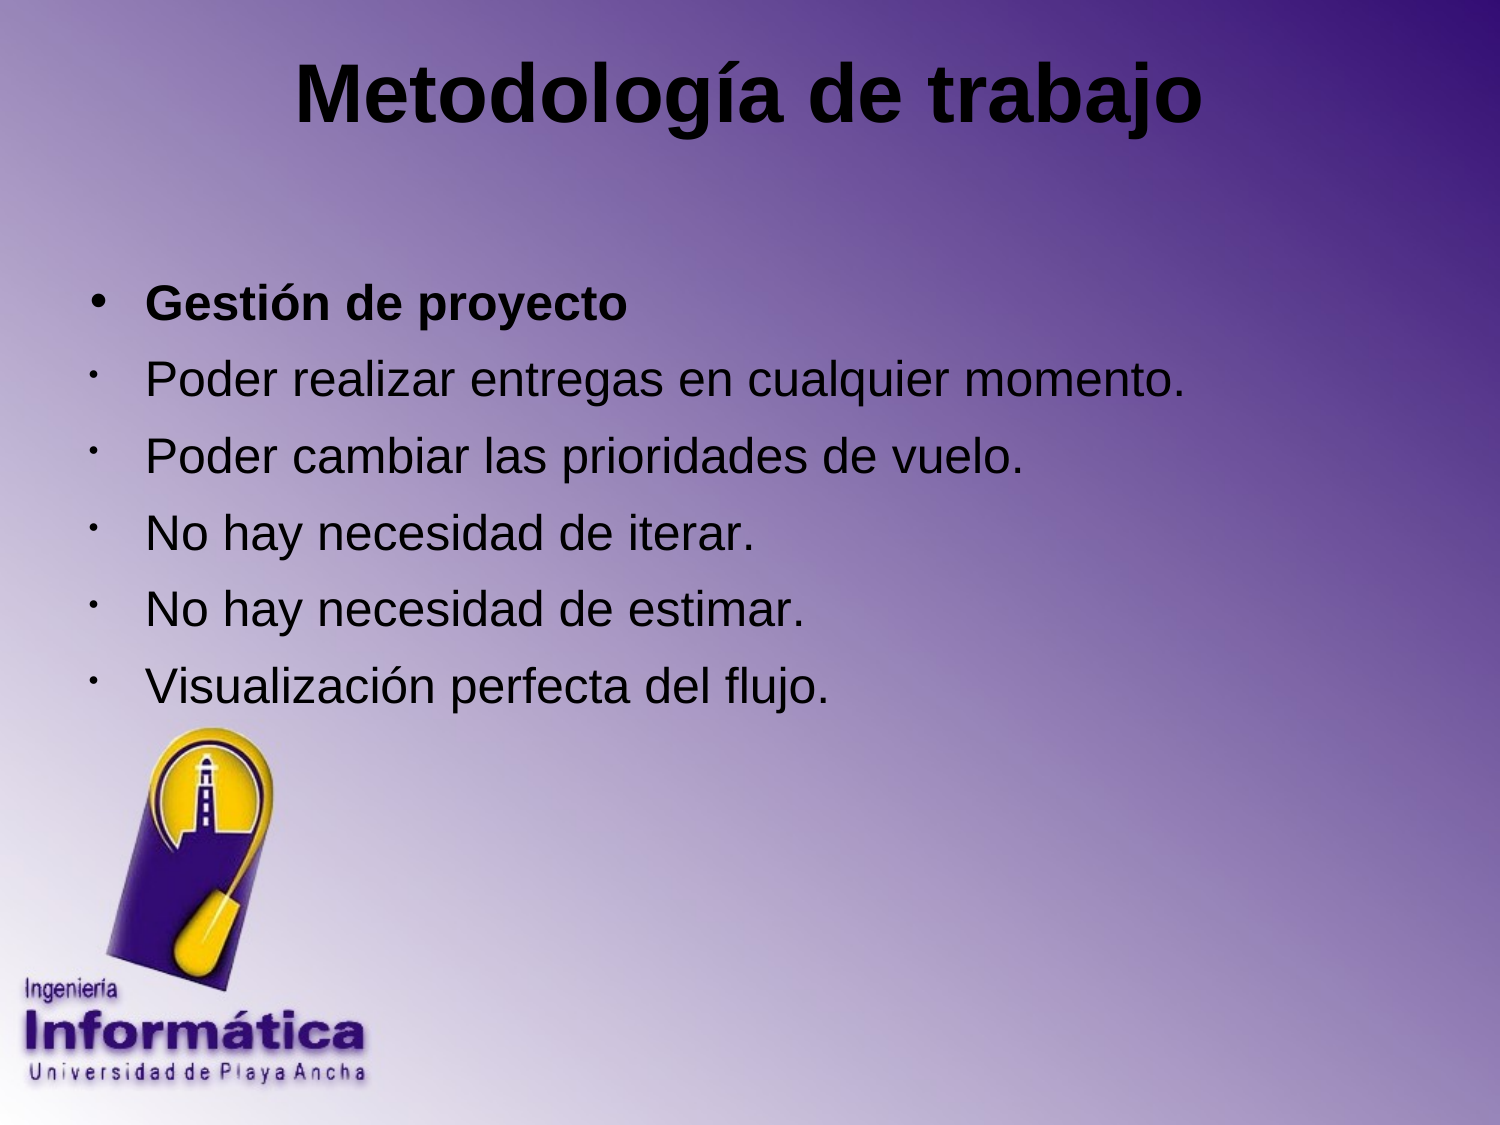

# Metodología de trabajo
Gestión de proyecto
Poder realizar entregas en cualquier momento.
Poder cambiar las prioridades de vuelo.
No hay necesidad de iterar.
No hay necesidad de estimar.
Visualización perfecta del flujo.